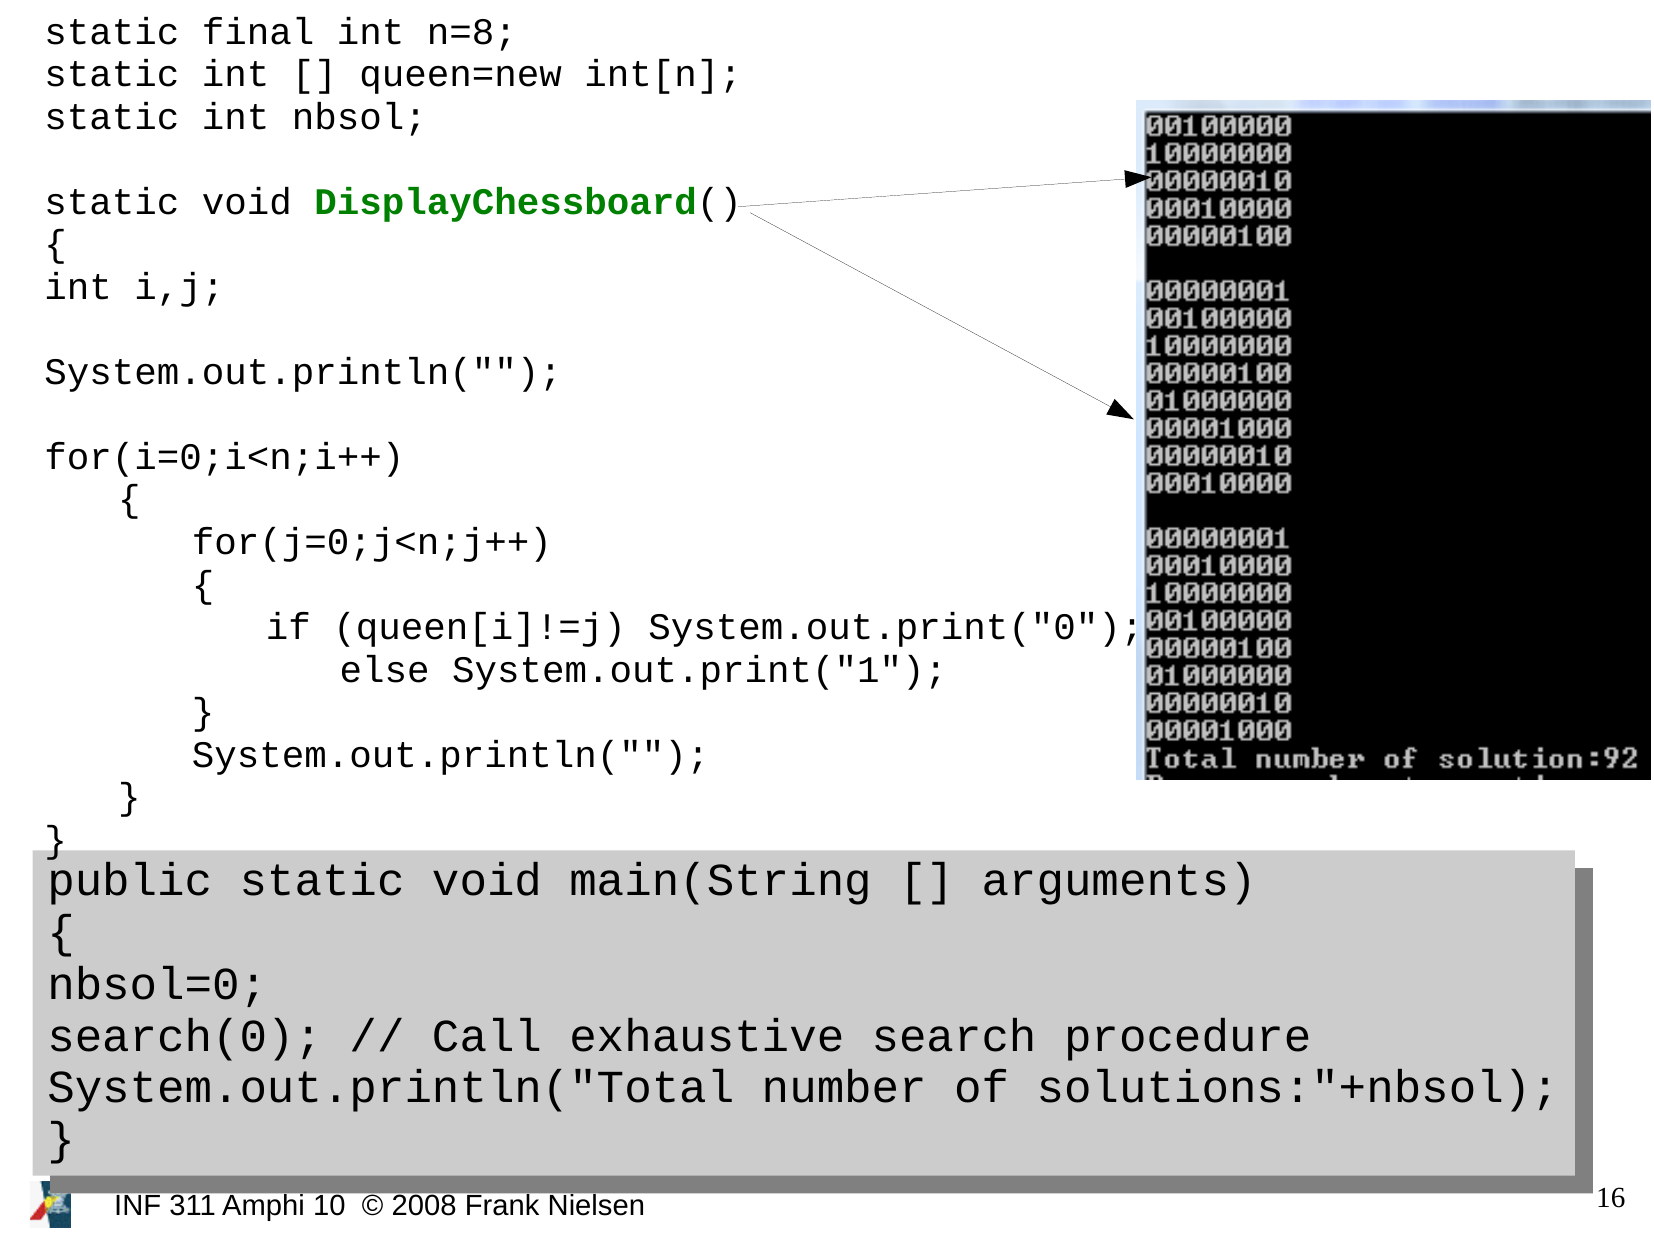

static final int n=8;
static int [] queen=new int[n];
static int nbsol;
static void DisplayChessboard()
{
int i,j;
System.out.println("");
for(i=0;i<n;i++)
	{
		for(j=0;j<n;j++)
		{
			if (queen[i]!=j) System.out.print("0");
				else System.out.print("1");
		}
		System.out.println("");
	}
}
public static void main(String [] arguments)
{
nbsol=0;
search(0); // Call exhaustive search procedure
System.out.println("Total number of solutions:"+nbsol);
}